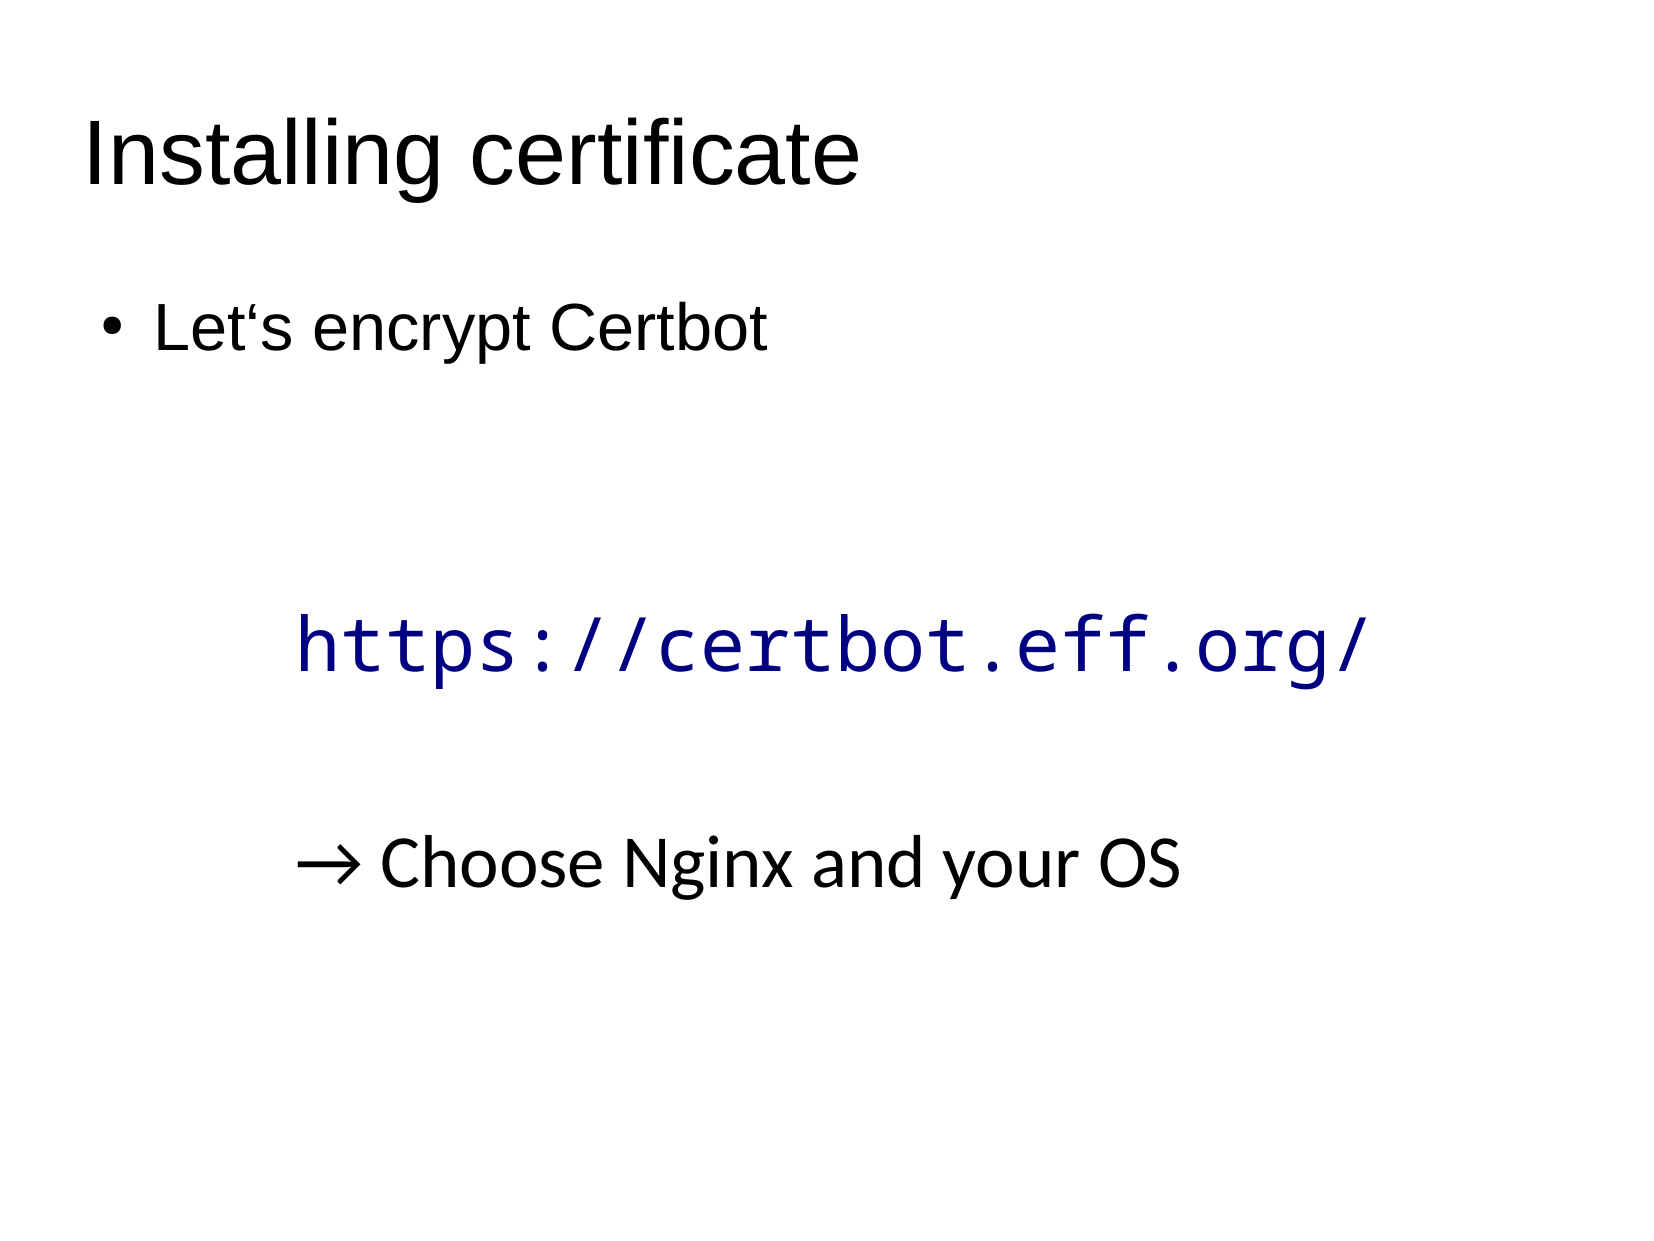

# Installing certificate
Let‘s encrypt Certbot
https://certbot.eff.org/
→ Choose Nginx and your OS